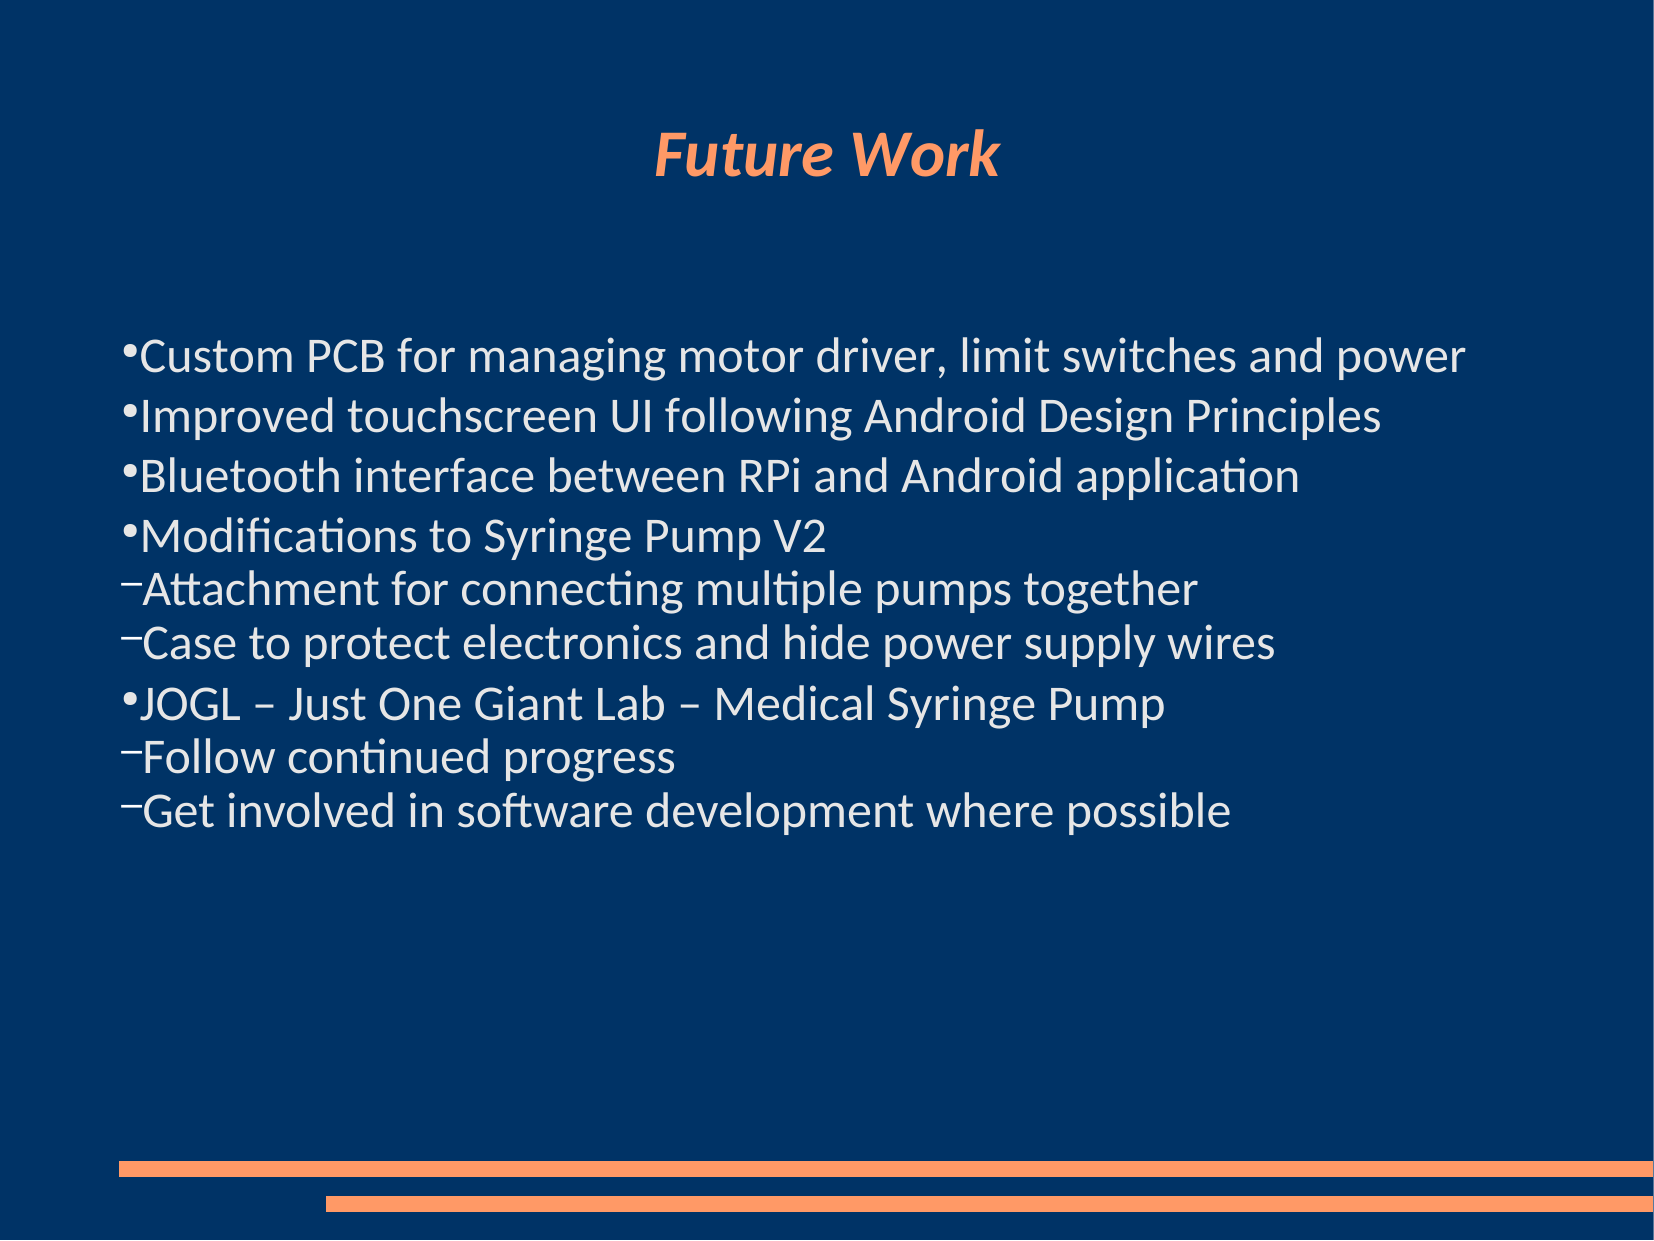

# Future Work
Custom PCB for managing motor driver, limit switches and power
Improved touchscreen UI following Android Design Principles
Bluetooth interface between RPi and Android application
Modifications to Syringe Pump V2
Attachment for connecting multiple pumps together
Case to protect electronics and hide power supply wires
JOGL – Just One Giant Lab – Medical Syringe Pump
Follow continued progress
Get involved in software development where possible